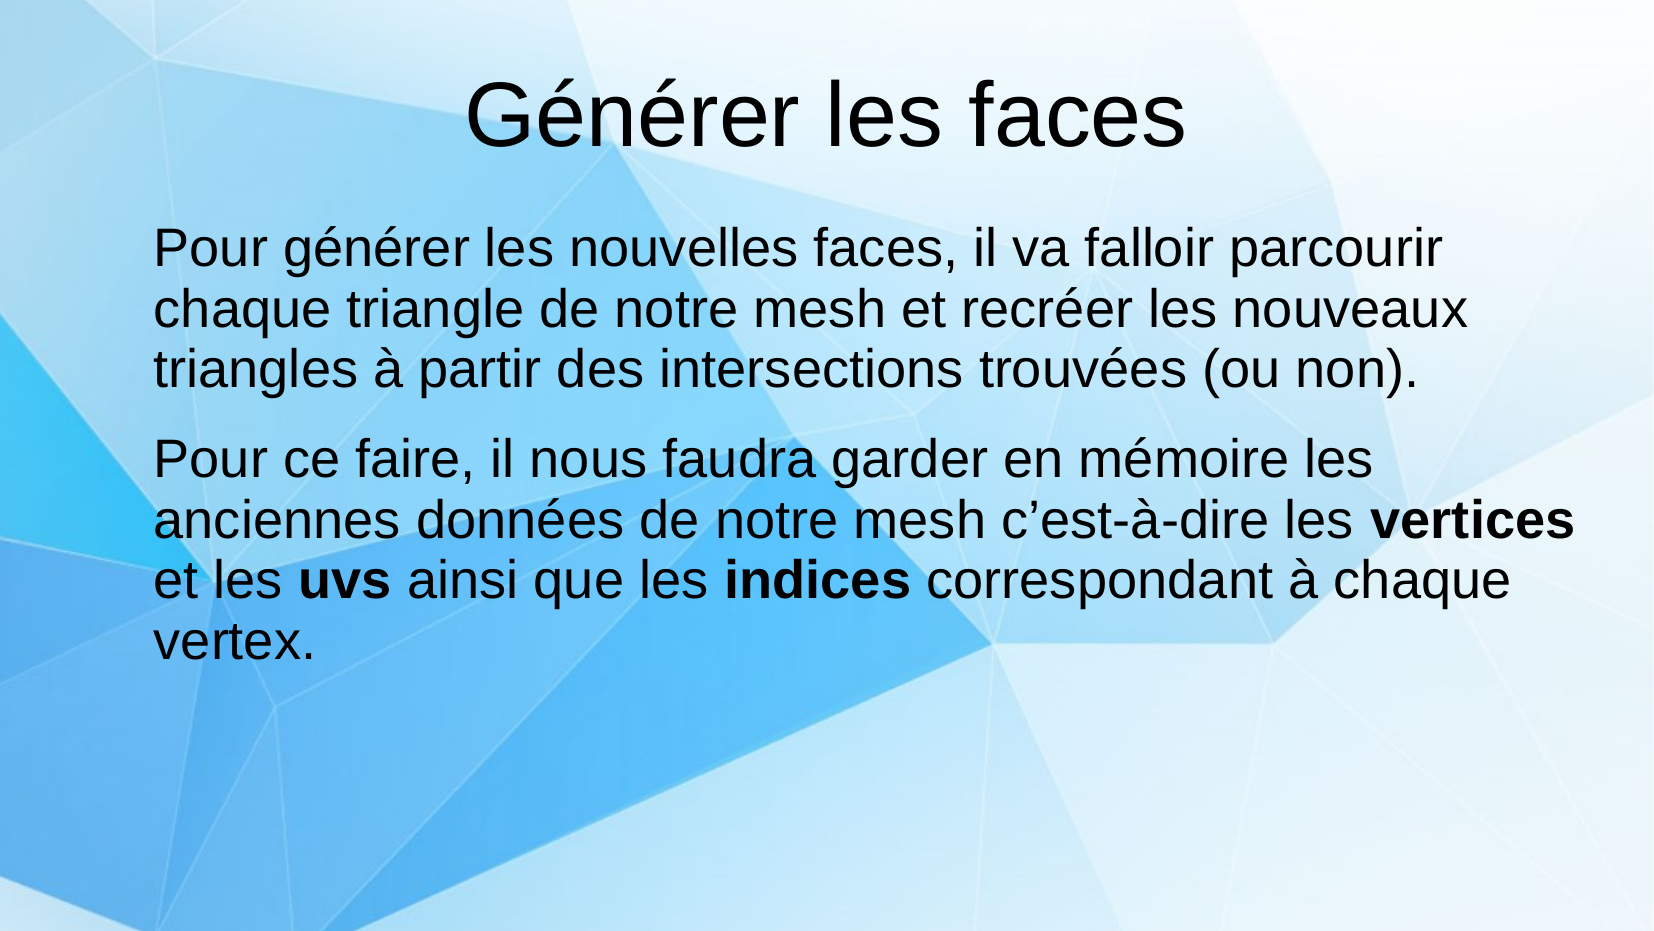

# Générer les faces
Pour générer les nouvelles faces, il va falloir parcourir chaque triangle de notre mesh et recréer les nouveaux triangles à partir des intersections trouvées (ou non).
Pour ce faire, il nous faudra garder en mémoire les anciennes données de notre mesh c’est-à-dire les vertices et les uvs ainsi que les indices correspondant à chaque vertex.